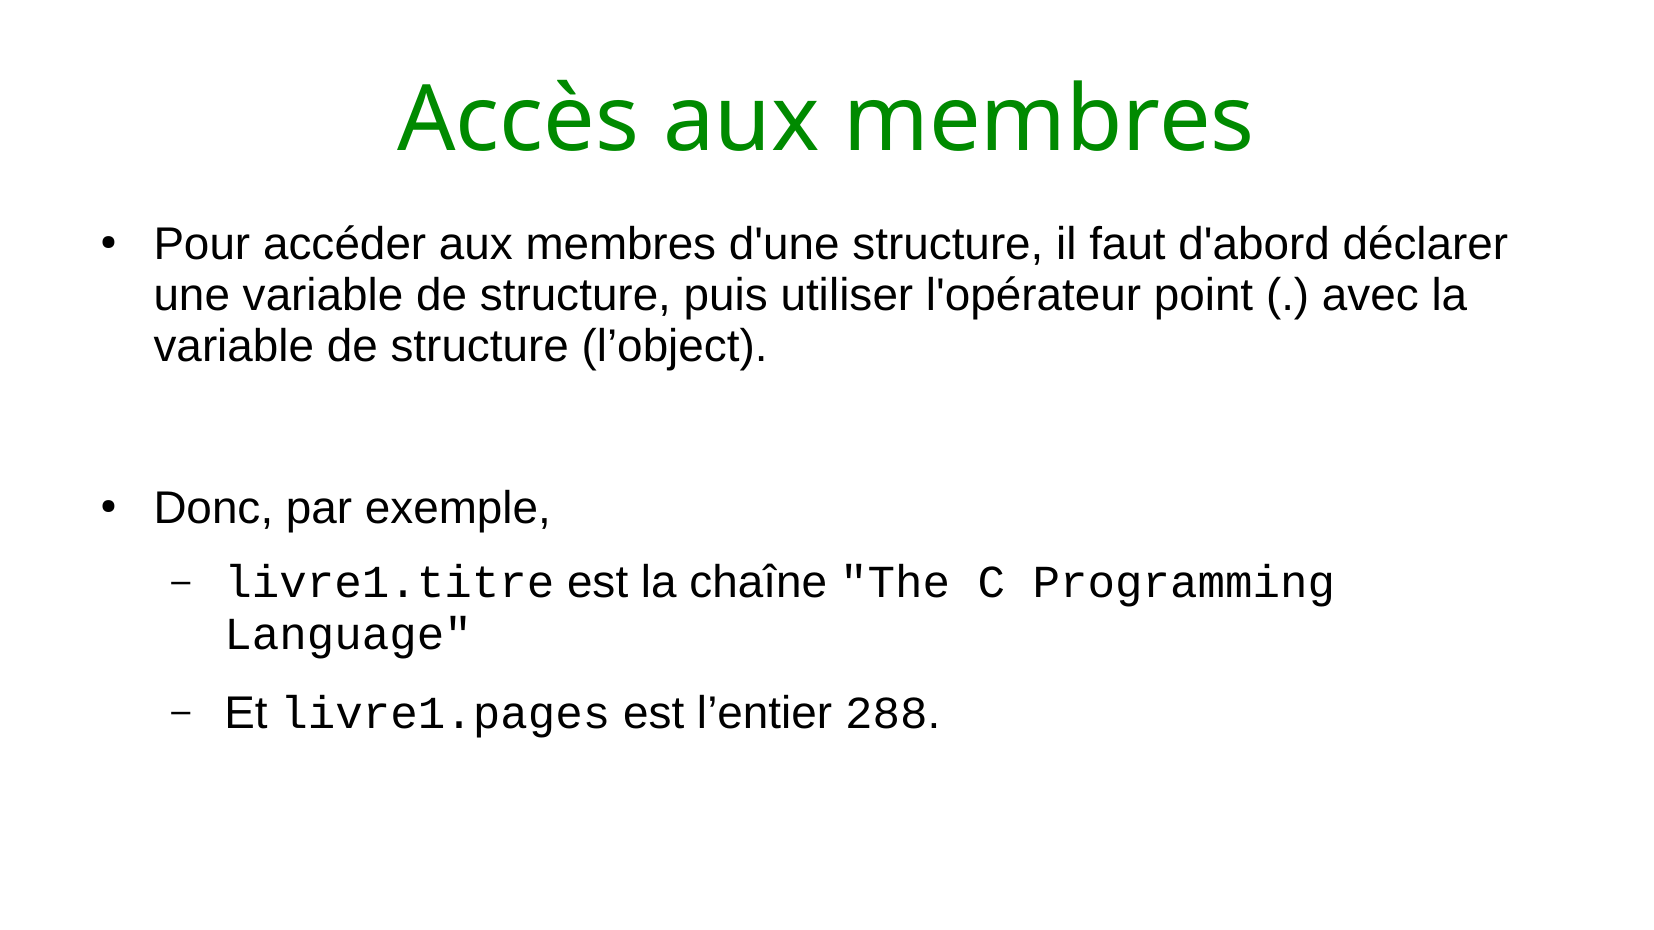

# Accès aux membres
Pour accéder aux membres d'une structure, il faut d'abord déclarer une variable de structure, puis utiliser l'opérateur point (.) avec la variable de structure (l’object).
Donc, par exemple,
livre1.titre est la chaîne "The C Programming Language"
Et livre1.pages est l’entier 288.